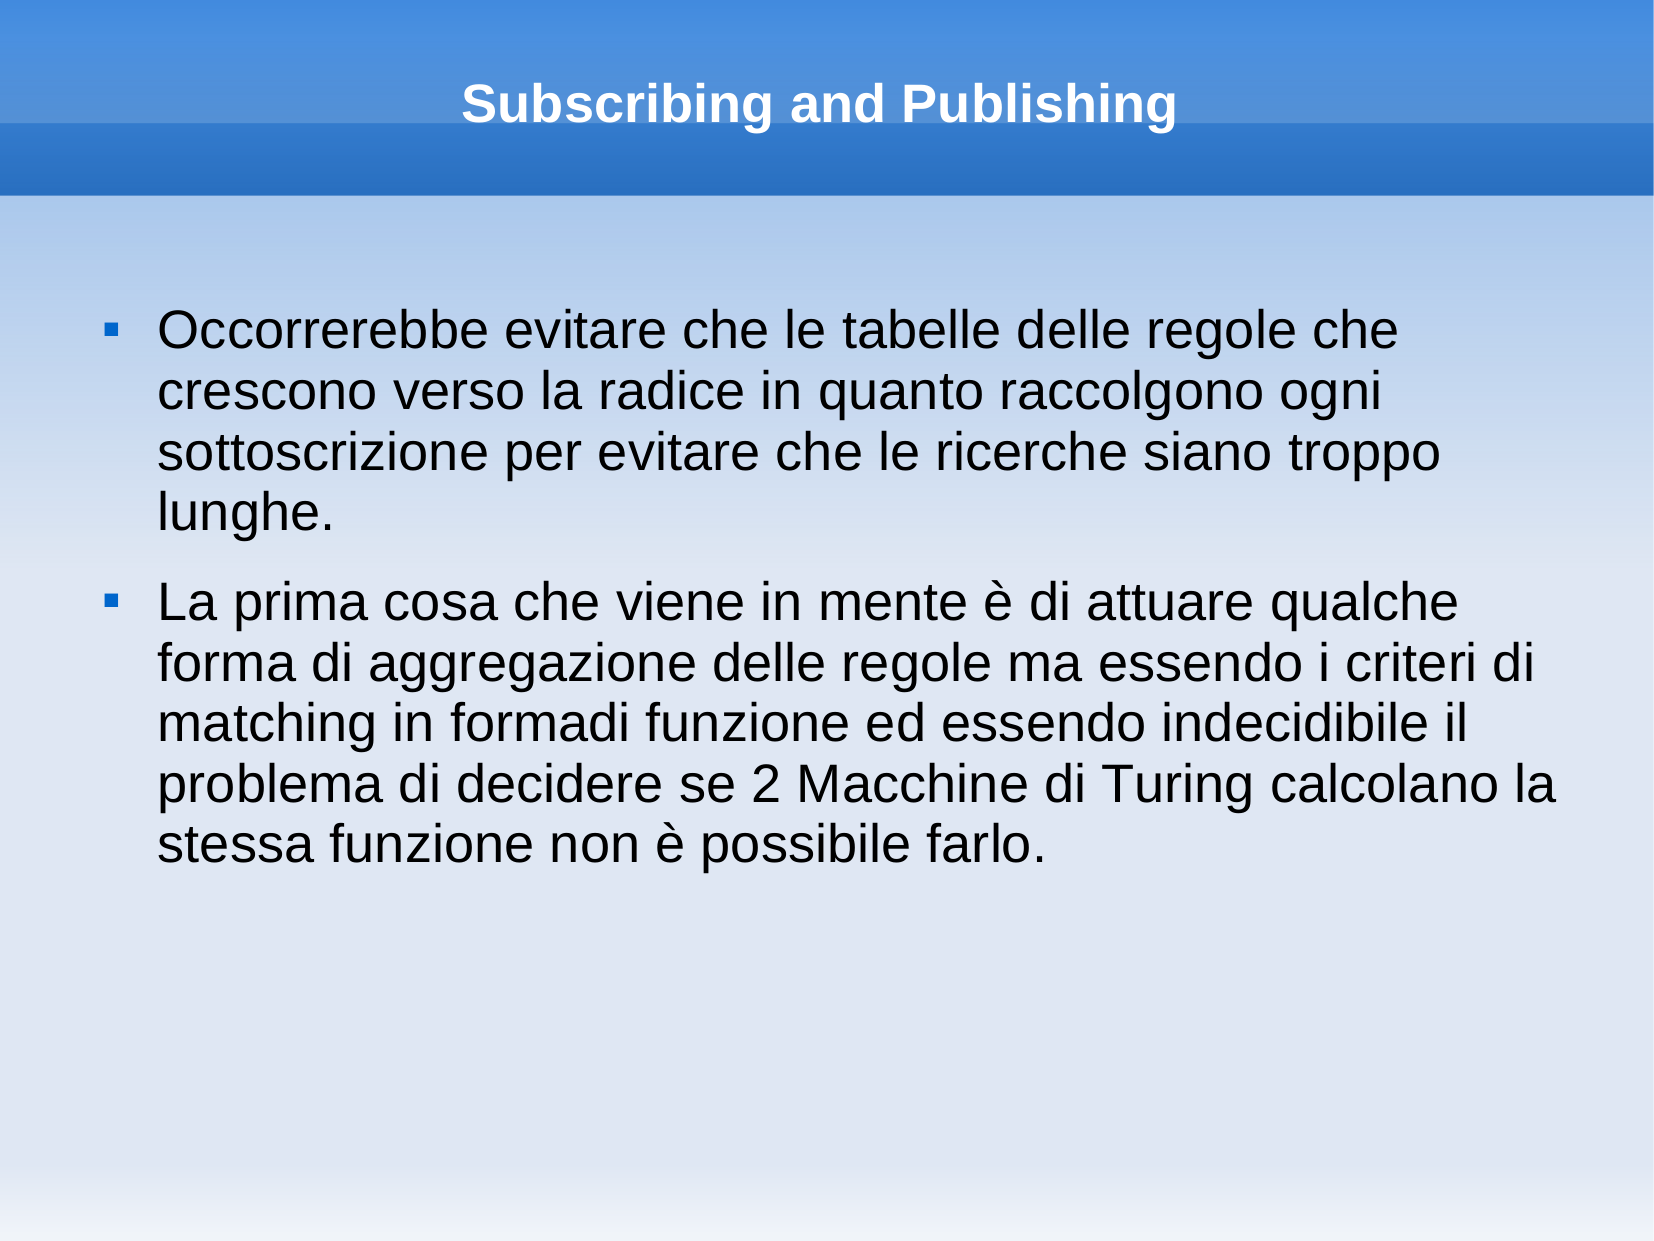

# Subscribing and Publishing
Occorrerebbe evitare che le tabelle delle regole che crescono verso la radice in quanto raccolgono ogni sottoscrizione per evitare che le ricerche siano troppo lunghe.
La prima cosa che viene in mente è di attuare qualche forma di aggregazione delle regole ma essendo i criteri di matching in formadi funzione ed essendo indecidibile il problema di decidere se 2 Macchine di Turing calcolano la stessa funzione non è possibile farlo.